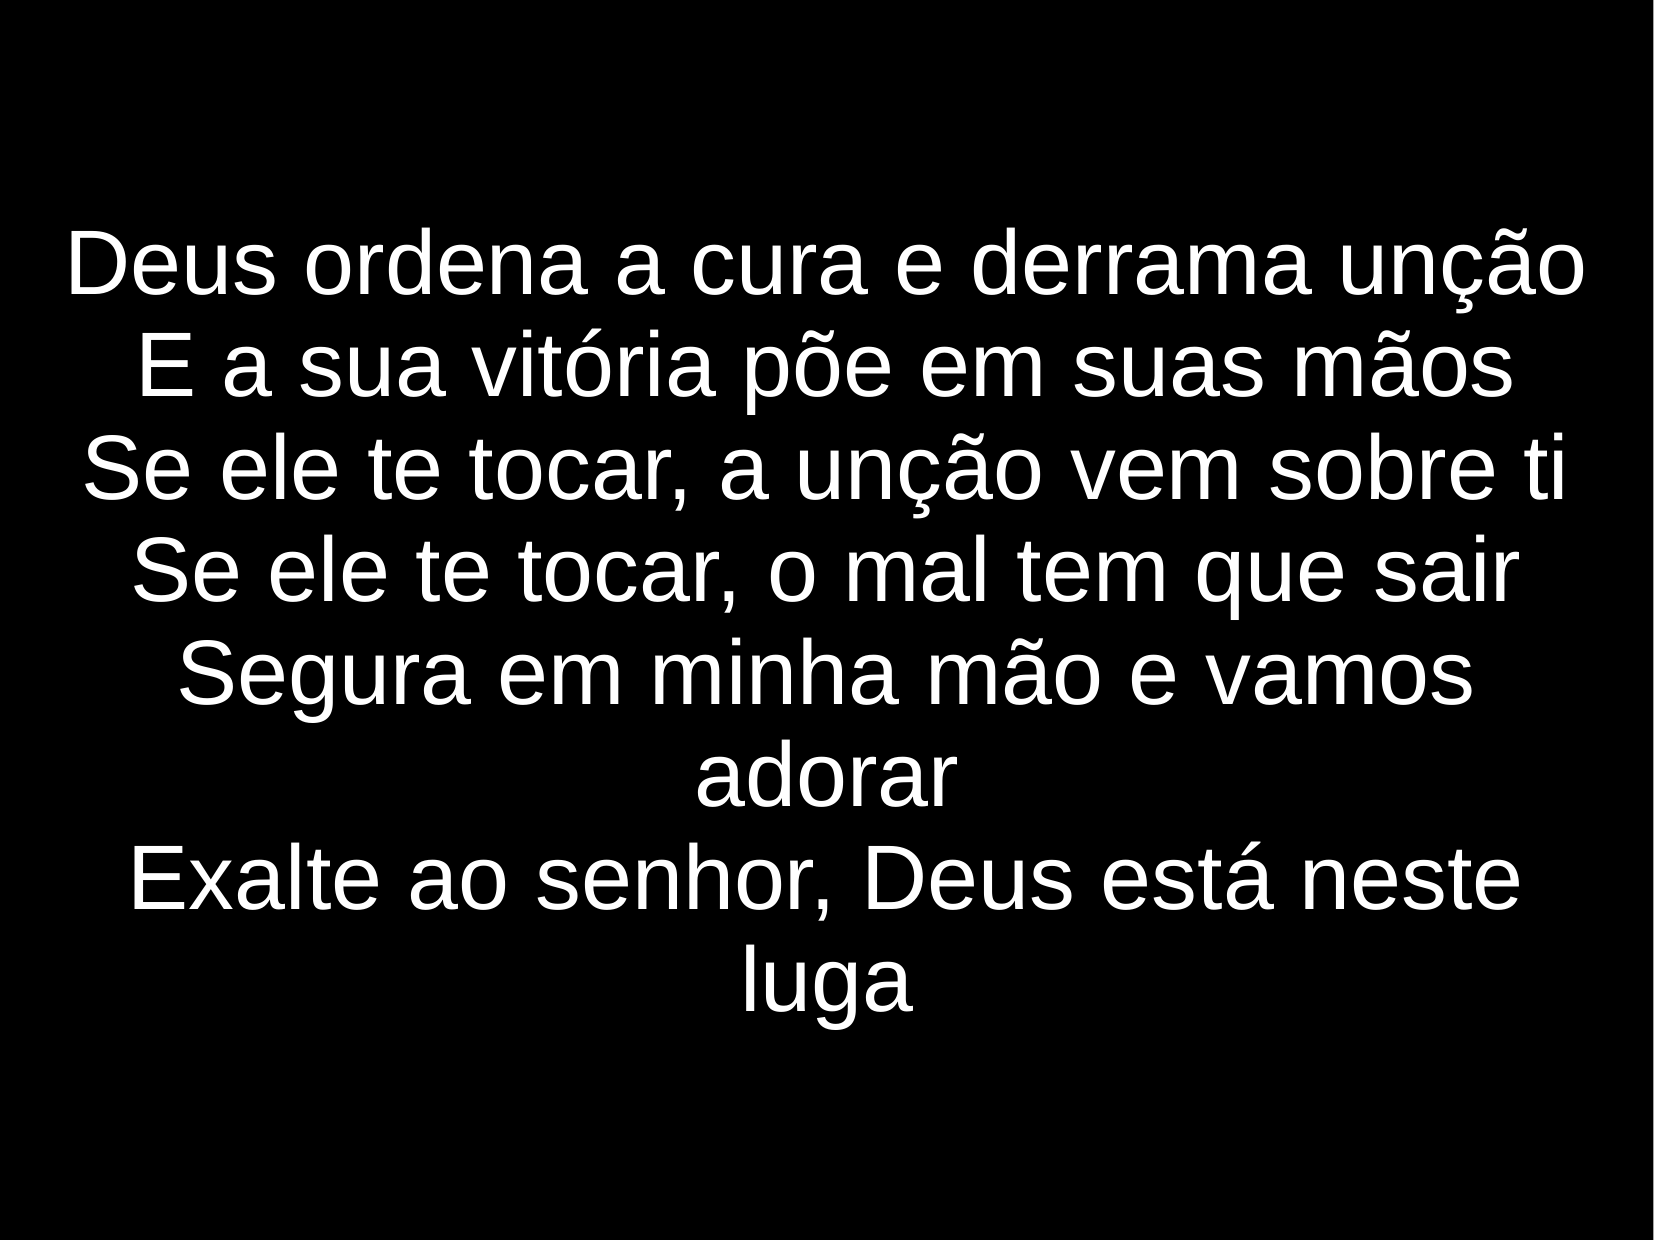

# Deus ordena a cura e derrama unção
E a sua vitória põe em suas mãos
Se ele te tocar, a unção vem sobre ti
Se ele te tocar, o mal tem que sair
Segura em minha mão e vamos adorar
Exalte ao senhor, Deus está neste luga